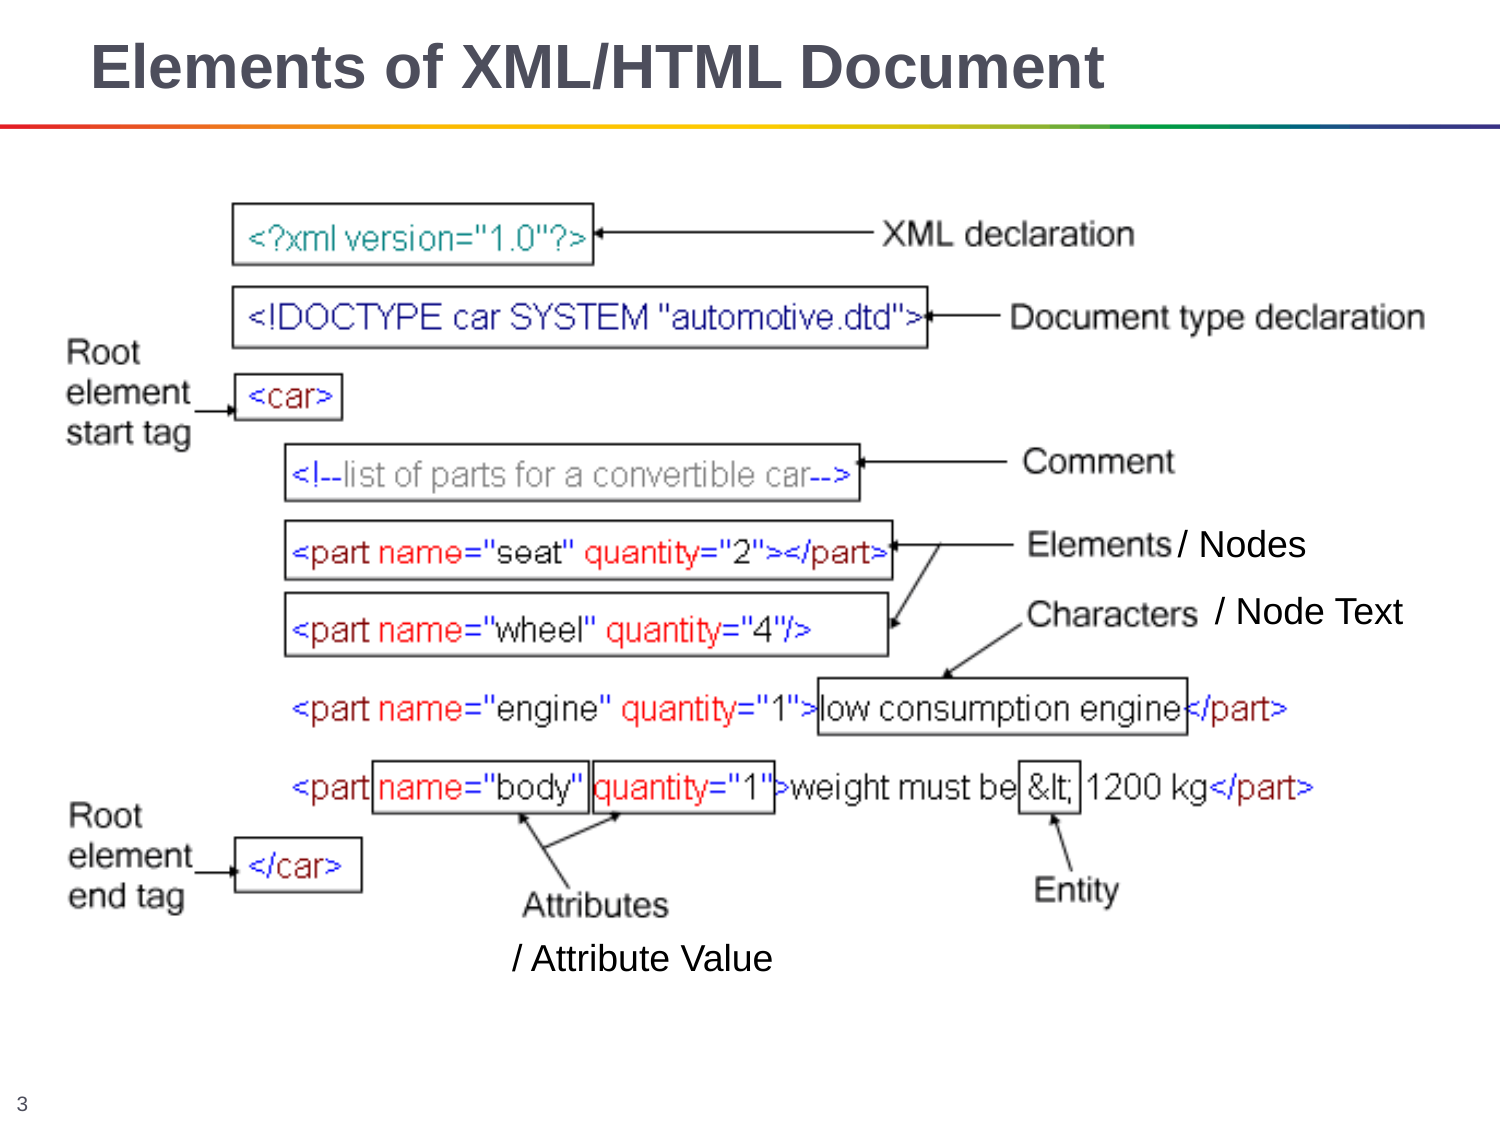

# Elements of XML/HTML Document
/ Nodes
/ Node Text
/ Attribute Value